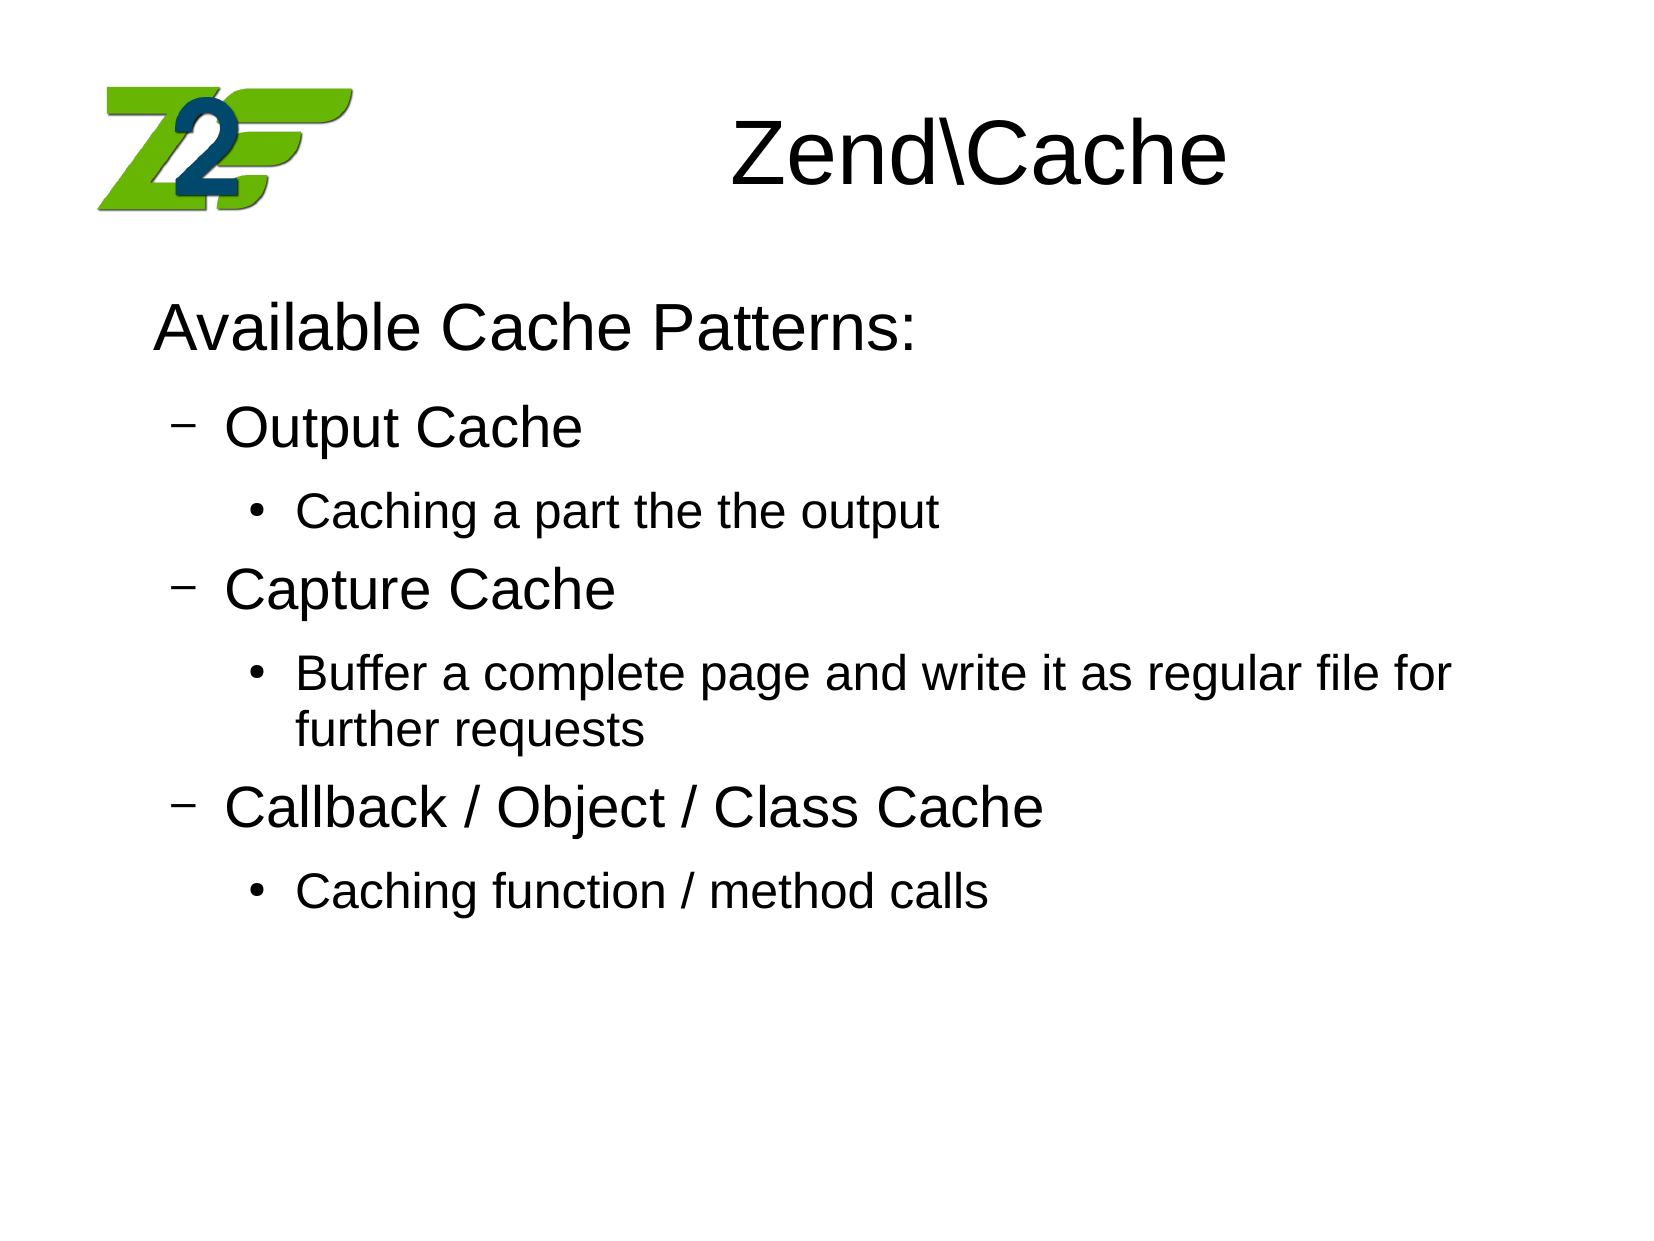

Zend\Cache
# Available Cache Patterns:
Output Cache
Caching a part the the output
Capture Cache
Buffer a complete page and write it as regular file for further requests
Callback / Object / Class Cache
Caching function / method calls